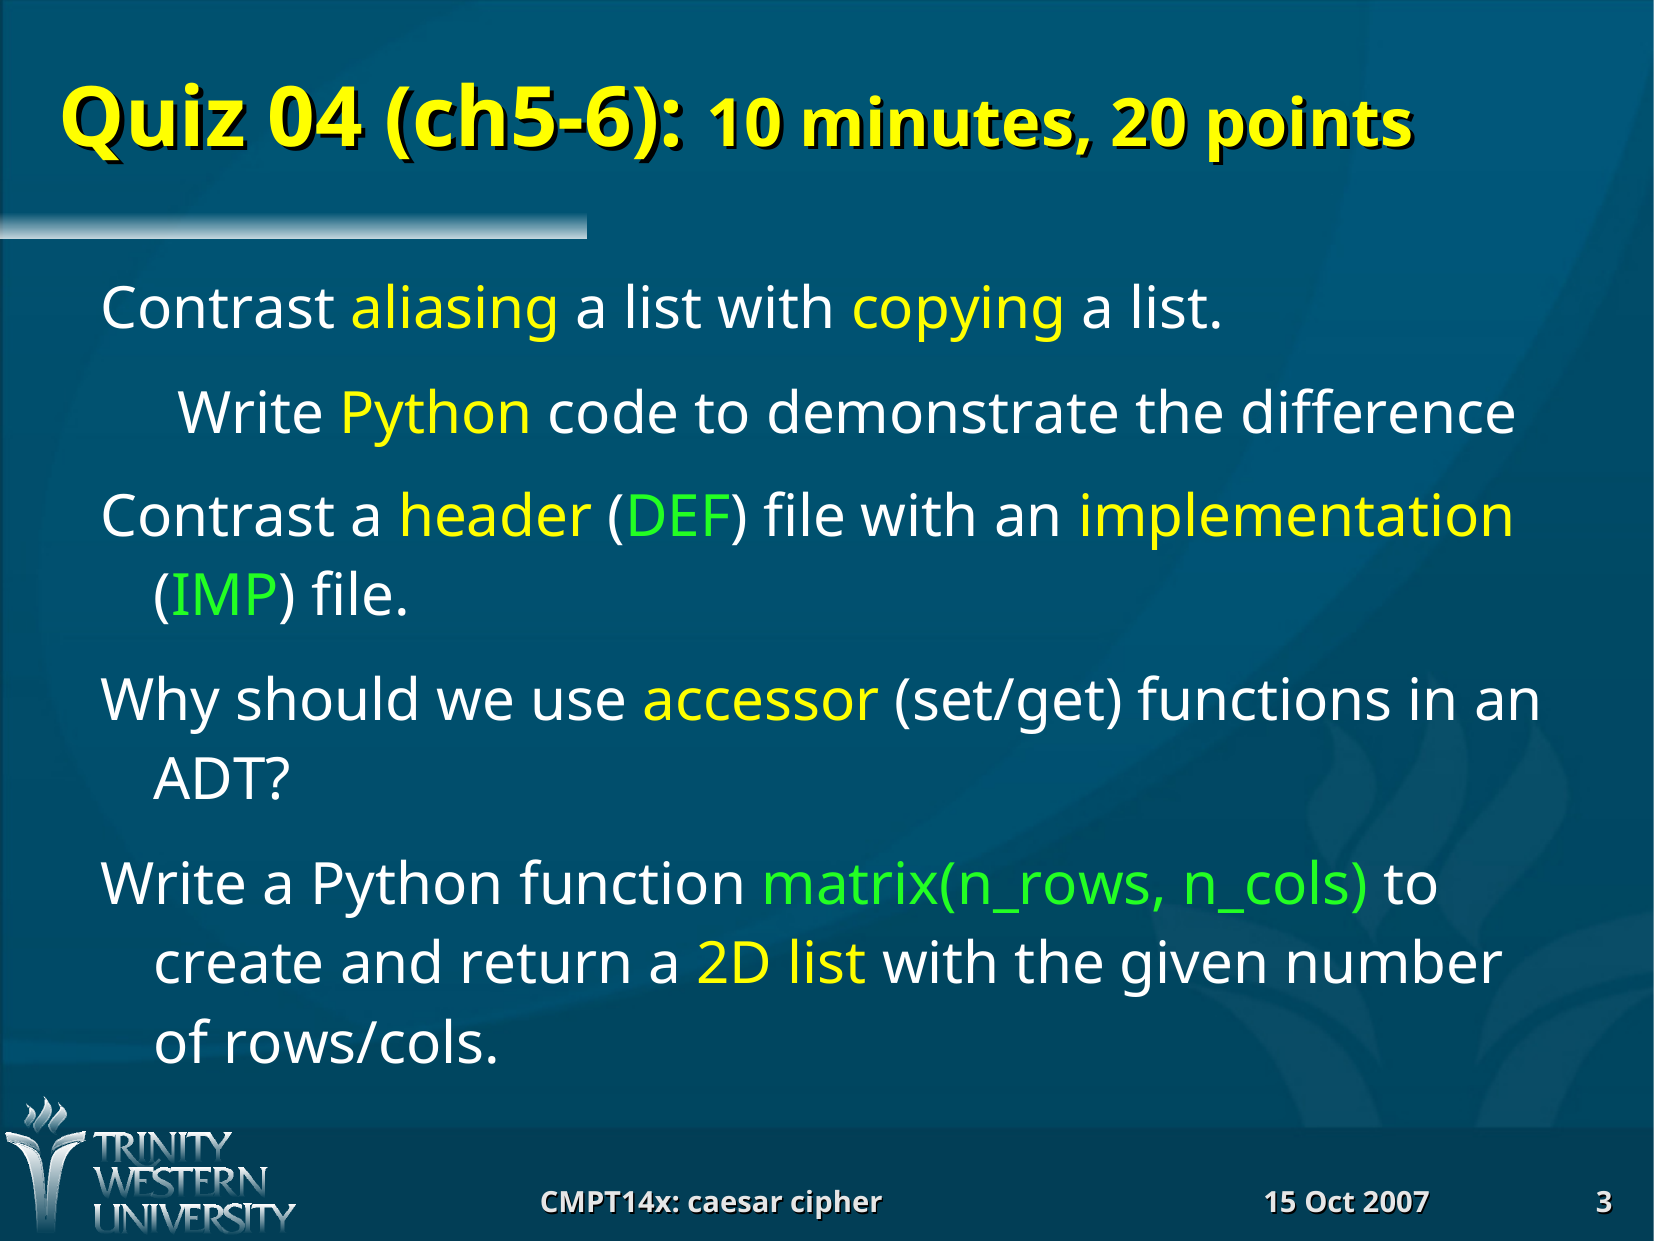

# Quiz 04 (ch5-6): 10 minutes, 20 points
Contrast aliasing a list with copying a list.
Write Python code to demonstrate the difference
Contrast a header (DEF) file with an implementation (IMP) file.
Why should we use accessor (set/get) functions in an ADT?
Write a Python function matrix(n_rows, n_cols) to create and return a 2D list with the given number of rows/cols.
CMPT14x: caesar cipher
15 Oct 2007
3